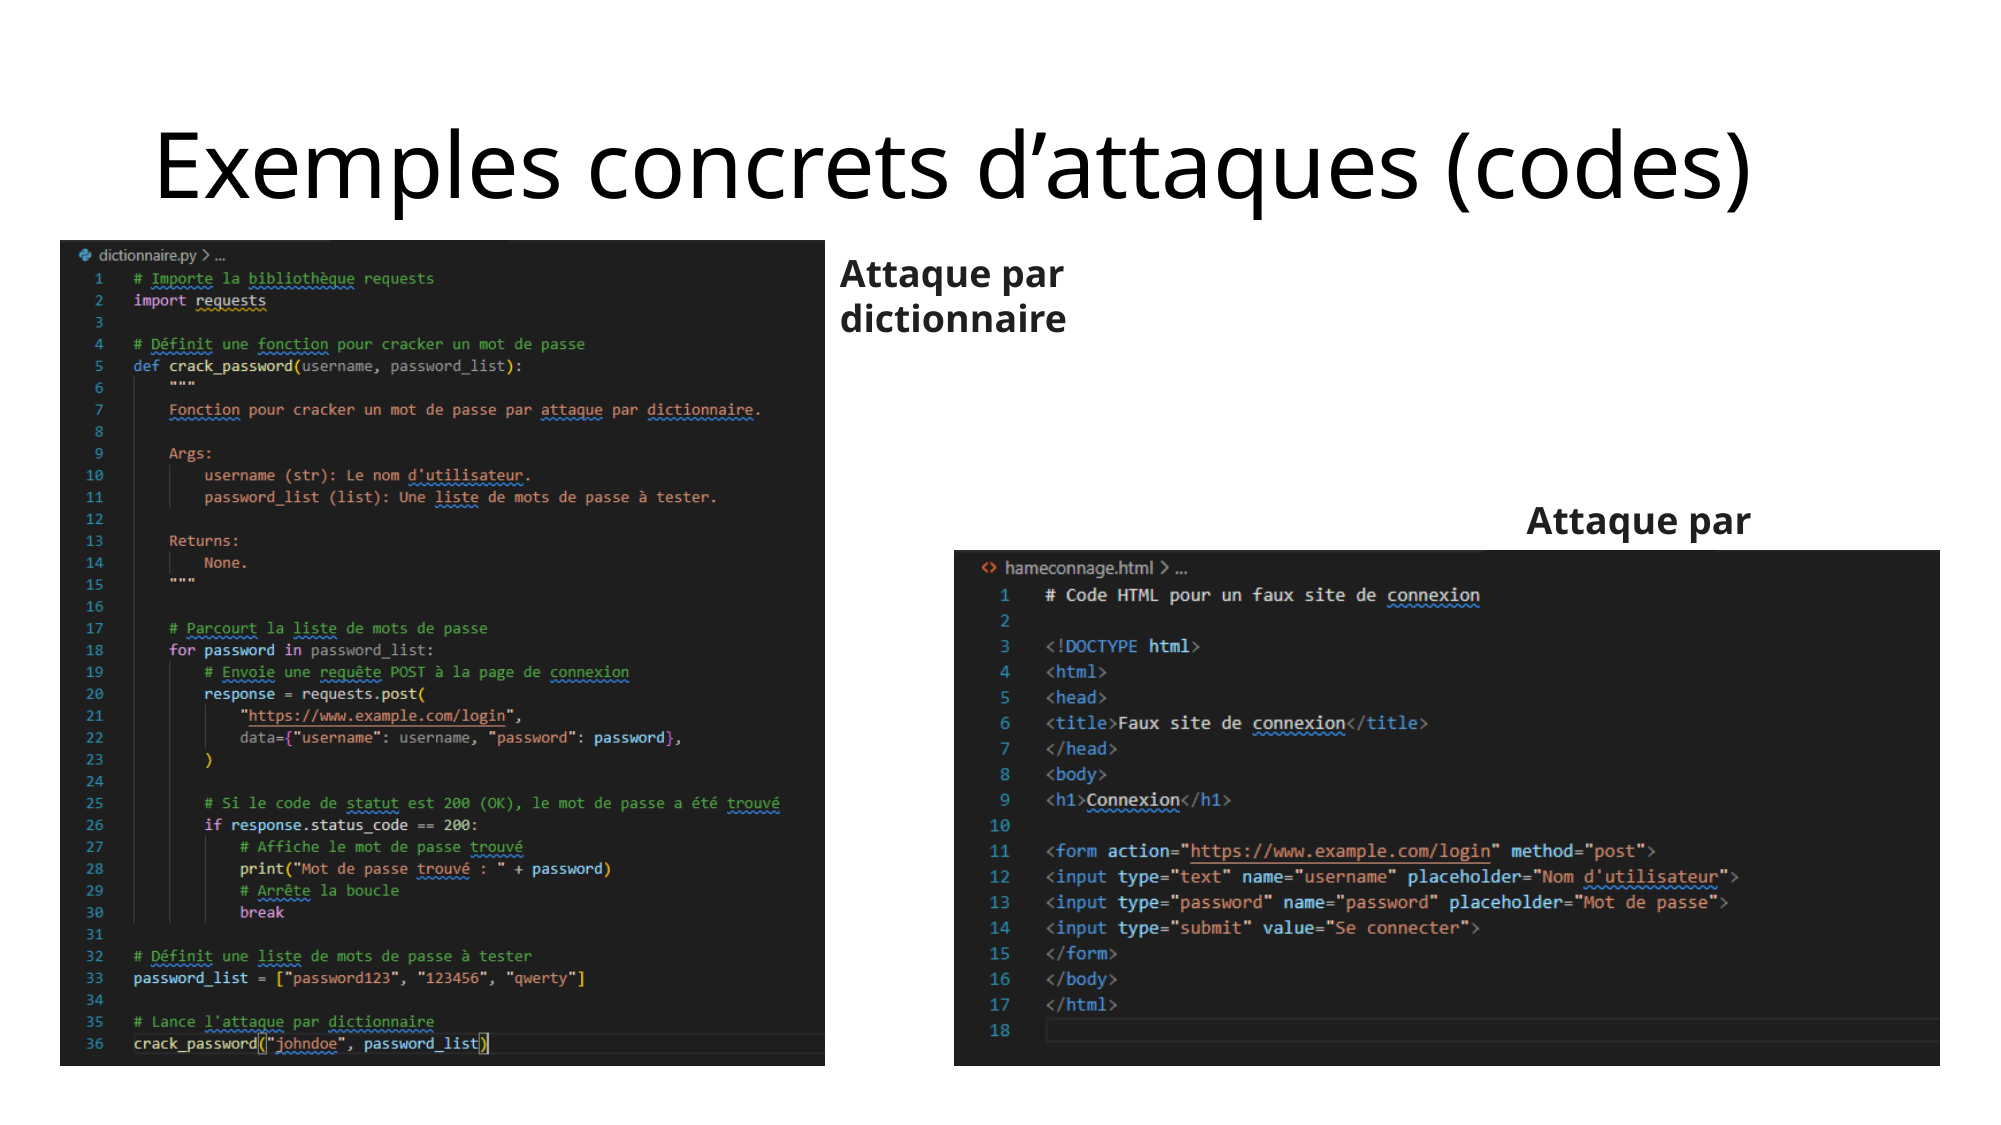

# Exemples concrets d’attaques (codes)
Attaque par dictionnaire
Attaque par hameçonnage